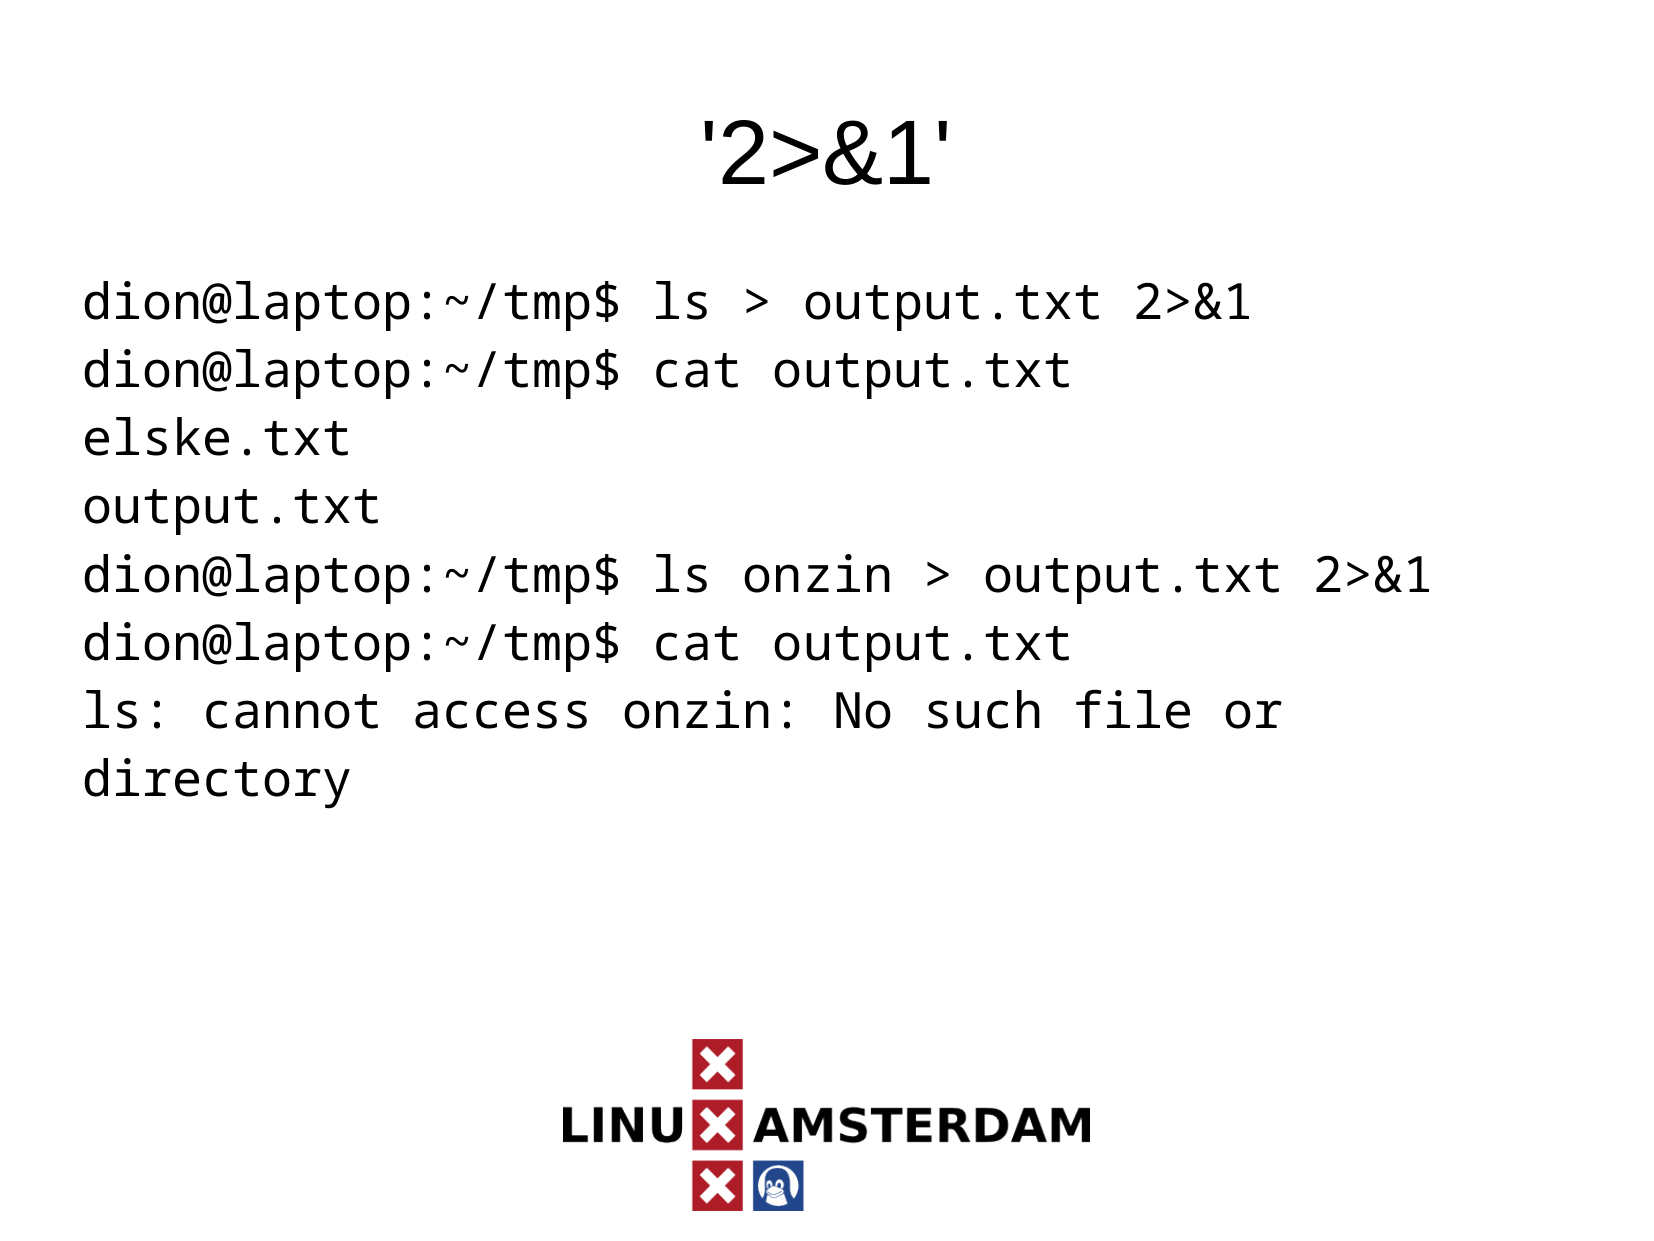

# '2>&1'
dion@laptop:~/tmp$ ls > output.txt 2>&1
dion@laptop:~/tmp$ cat output.txt
elske.txt
output.txt
dion@laptop:~/tmp$ ls onzin > output.txt 2>&1
dion@laptop:~/tmp$ cat output.txt
ls: cannot access onzin: No such file or directory